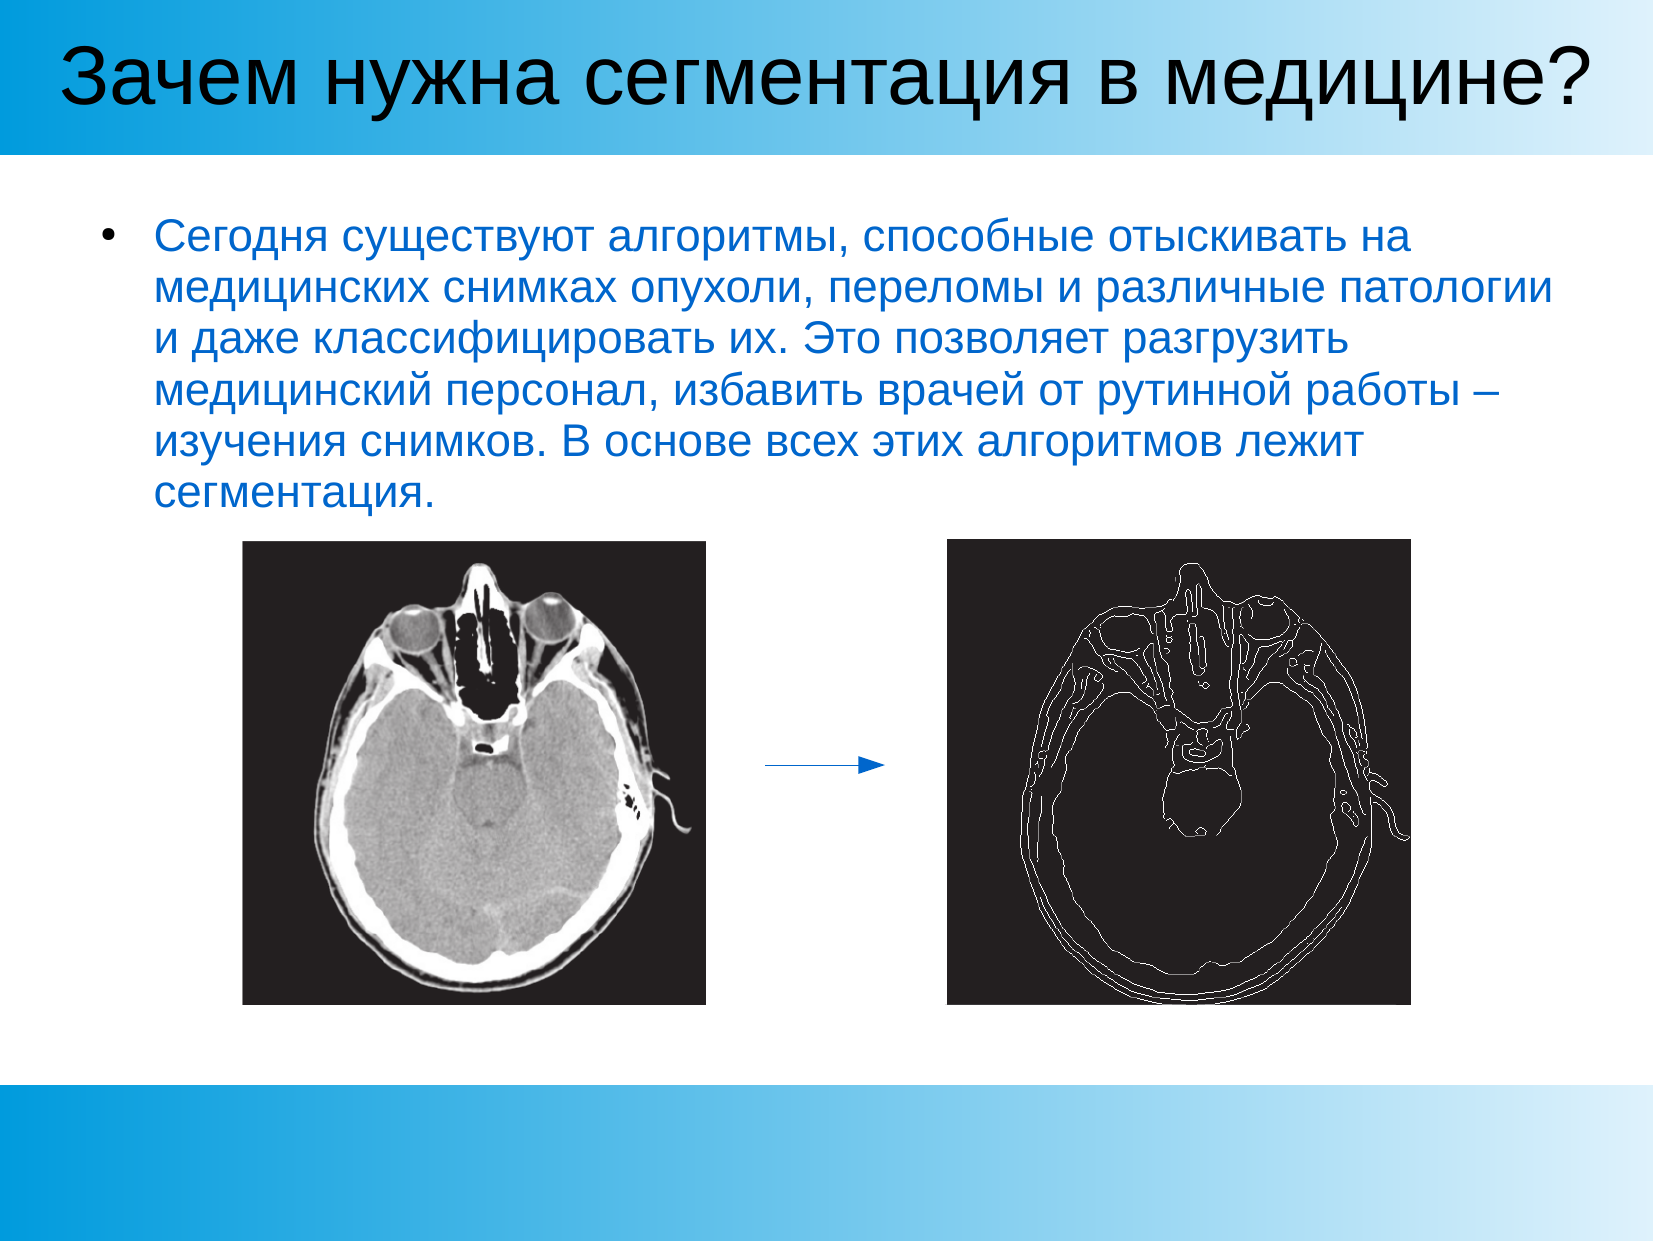

# Зачем нужна сегментация в медицине?
Сегодня существуют алгоритмы, способные отыскивать на медицинских снимках опухоли, переломы и различные патологии и даже классифицировать их. Это позволяет разгрузить медицинский персонал, избавить врачей от рутинной работы – изучения снимков. В основе всех этих алгоритмов лежит сегментация.